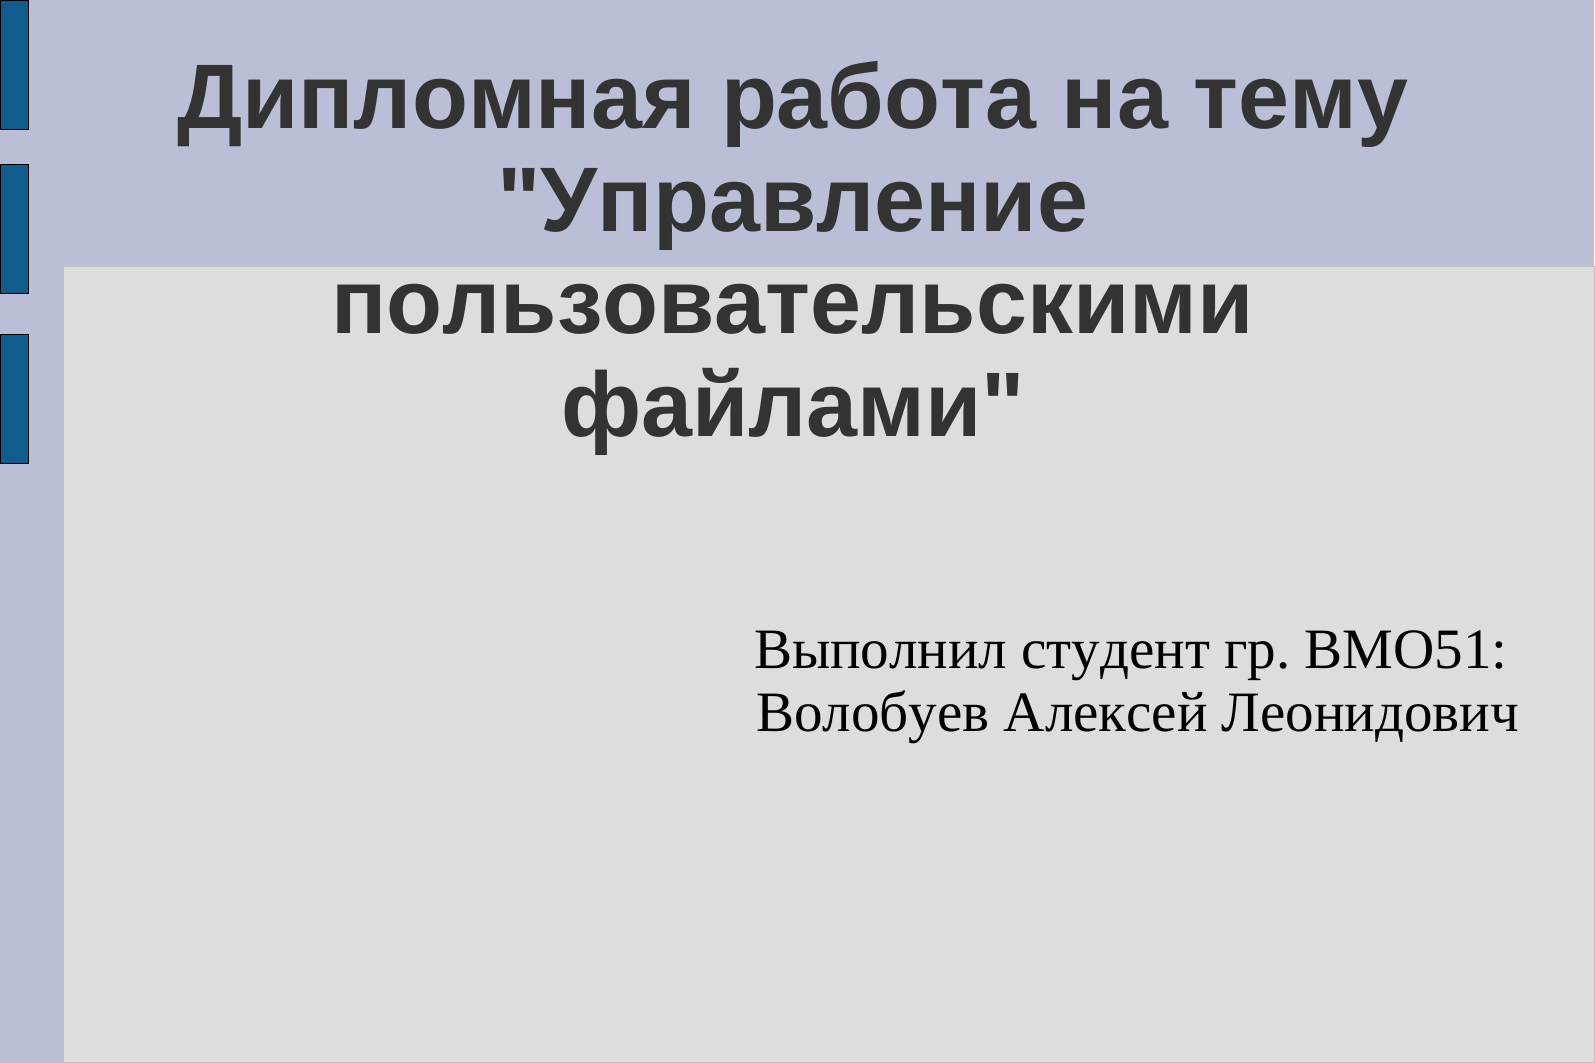

# Дипломная работа на тему "Управление пользовательскими файлами"
Выполнил студент гр. ВМО51:
 Волобуев Алексей Леонидович